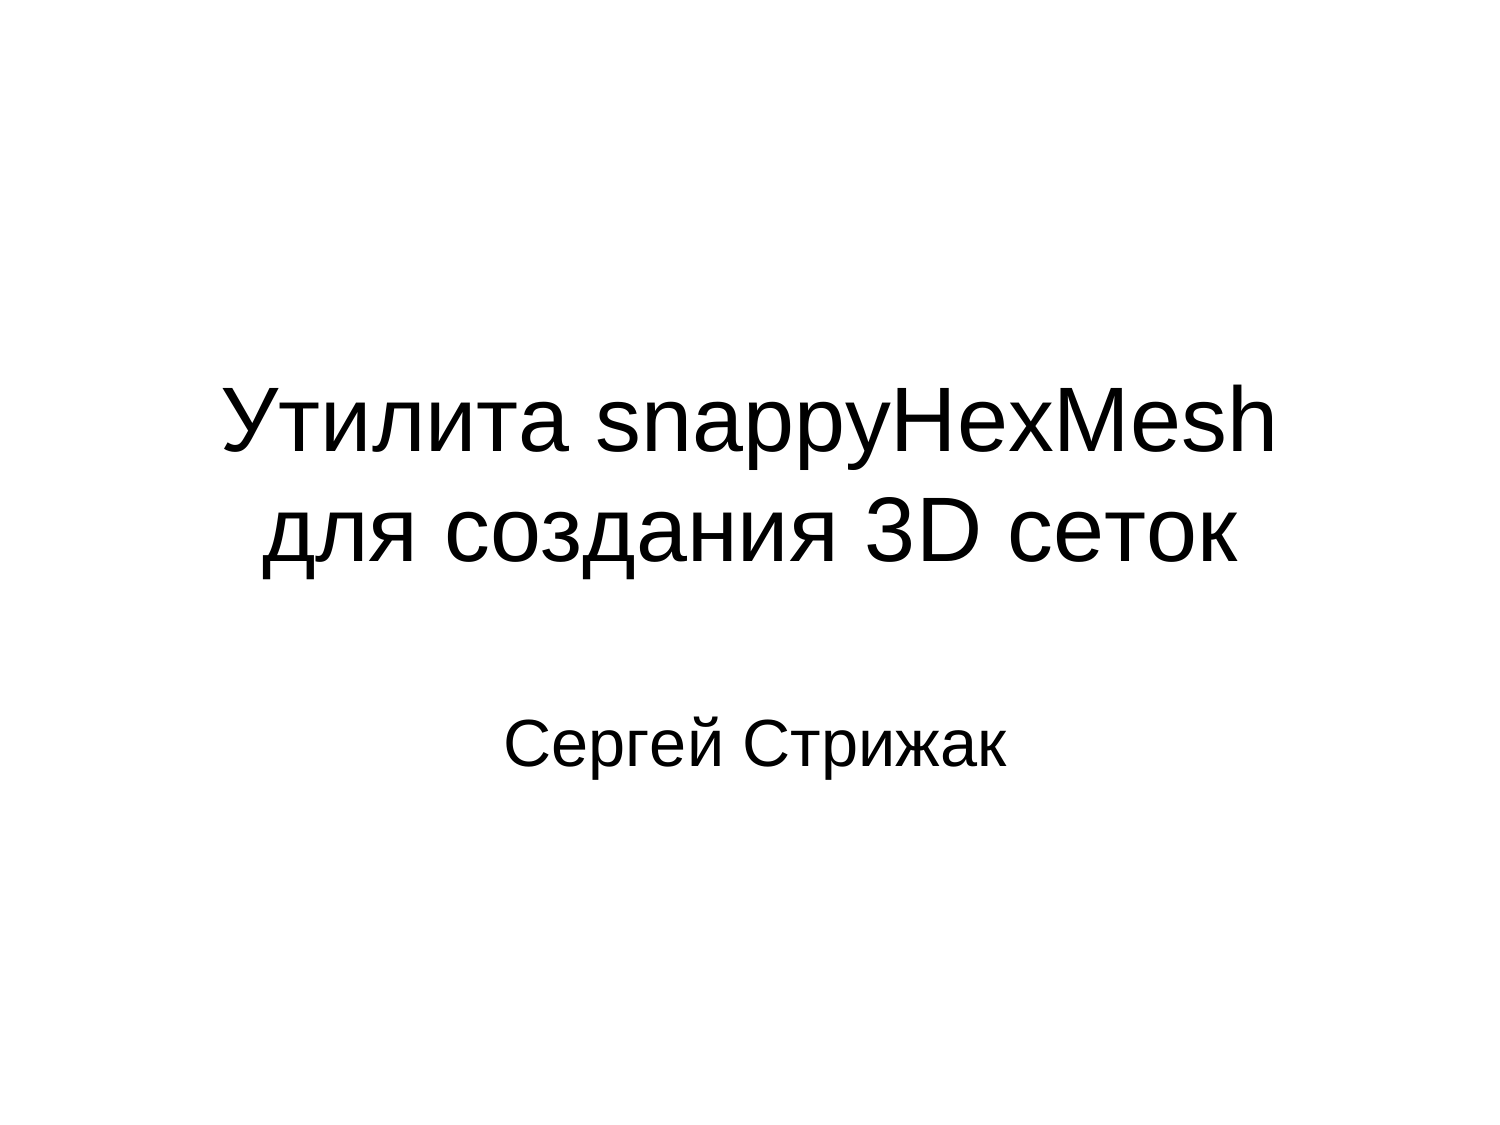

# Утилита snappyHexMesh для создания 3D сеток
Сергей Стрижак